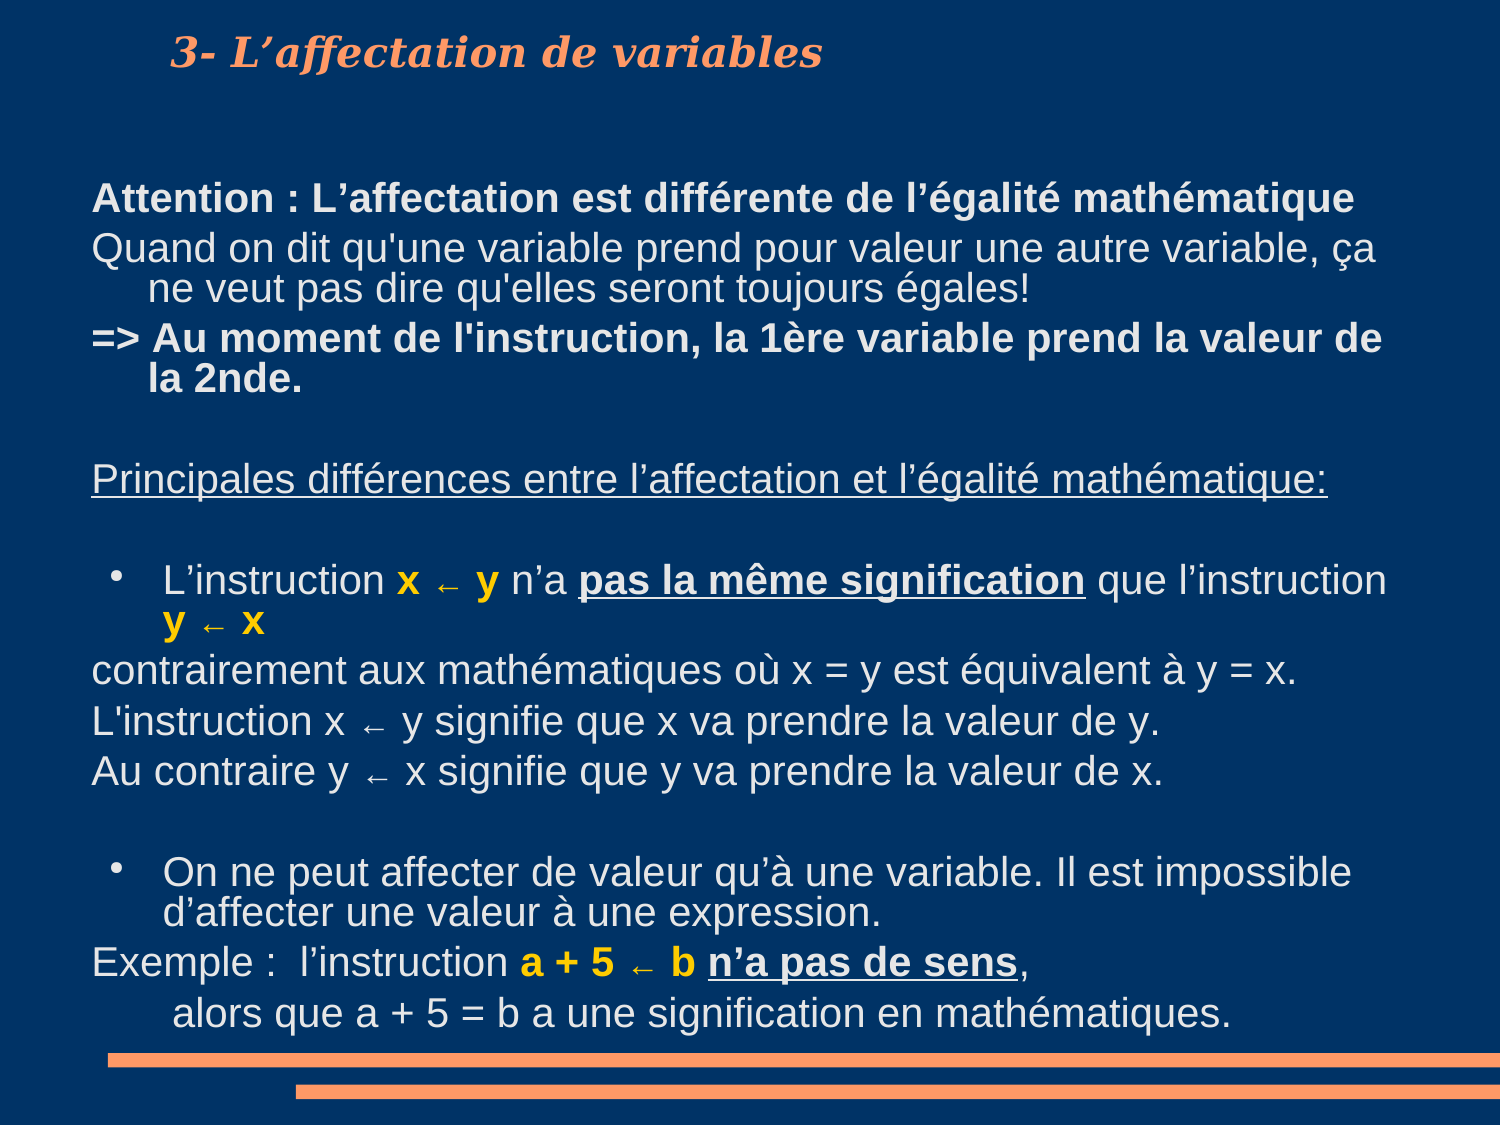

# 3- L’affectation de variables
Attention : L’affectation est différente de l’égalité mathématique
Quand on dit qu'une variable prend pour valeur une autre variable, ça ne veut pas dire qu'elles seront toujours égales!
=> Au moment de l'instruction, la 1ère variable prend la valeur de la 2nde.
Principales différences entre l’affectation et l’égalité mathématique:
L’instruction x ← y n’a pas la même signification que l’instruction y ← x
contrairement aux mathématiques où x = y est équivalent à y = x.
L'instruction x ← y signifie que x va prendre la valeur de y.
Au contraire y ← x signifie que y va prendre la valeur de x.
On ne peut affecter de valeur qu’à une variable. Il est impossible d’affecter une valeur à une expression.
Exemple : l’instruction a + 5 ← b n’a pas de sens,
 alors que a + 5 = b a une signification en mathématiques.